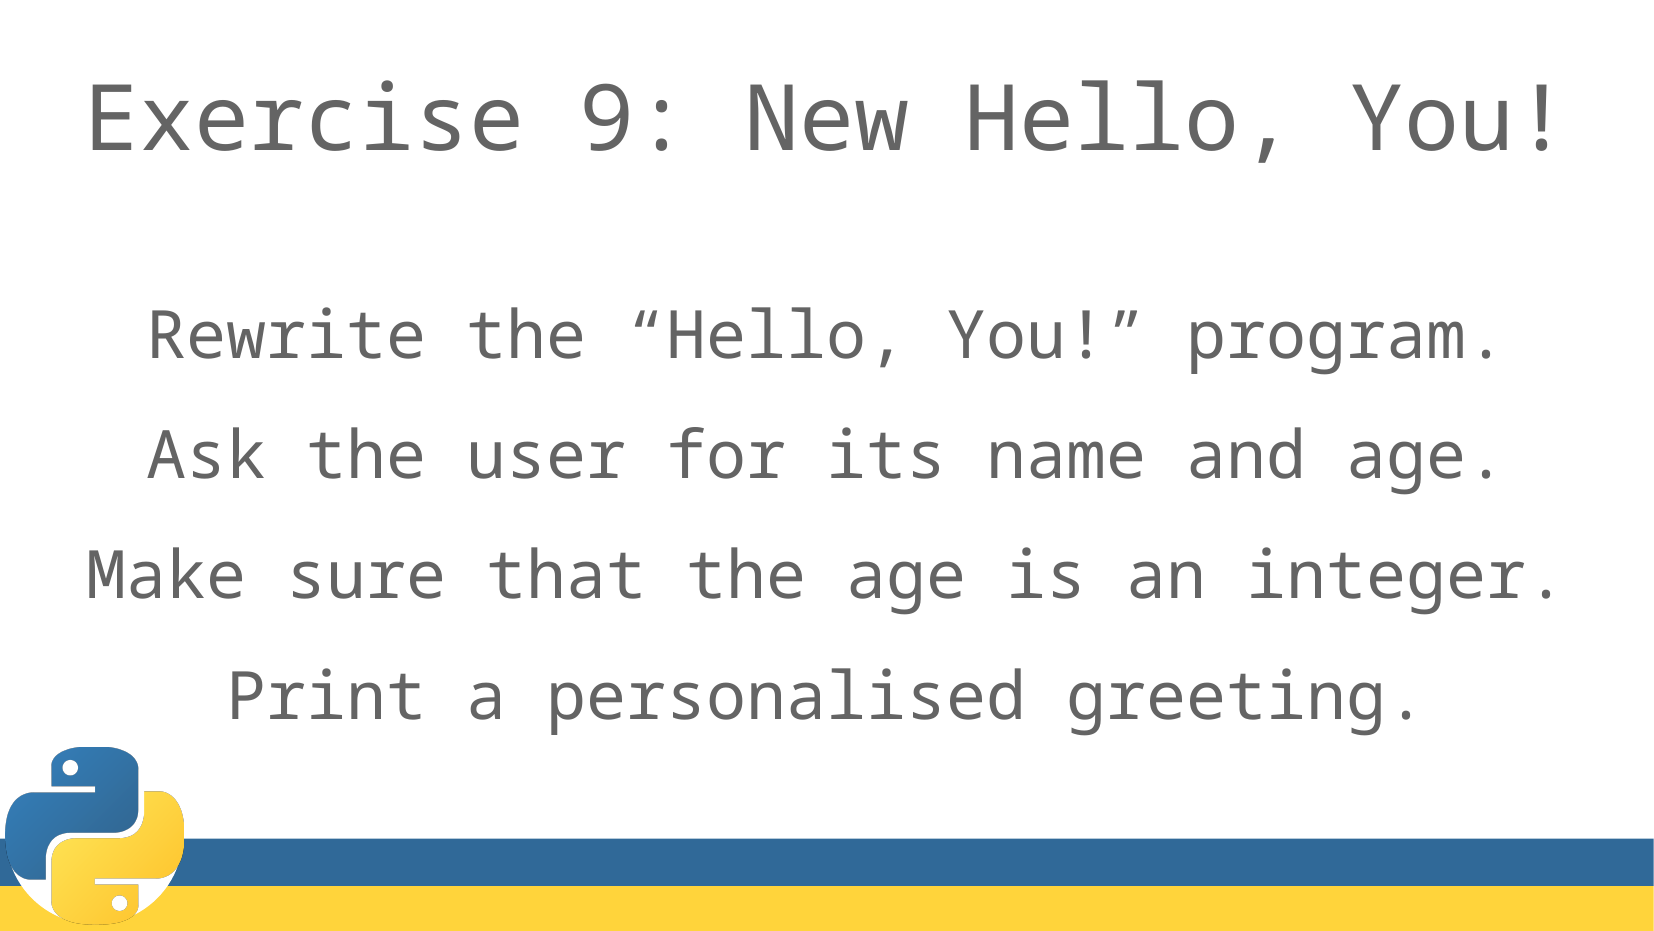

# Exercise 9: New Hello, You!
Rewrite the “Hello, You!” program.
Ask the user for its name and age.
Make sure that the age is an integer.
Print a personalised greeting.